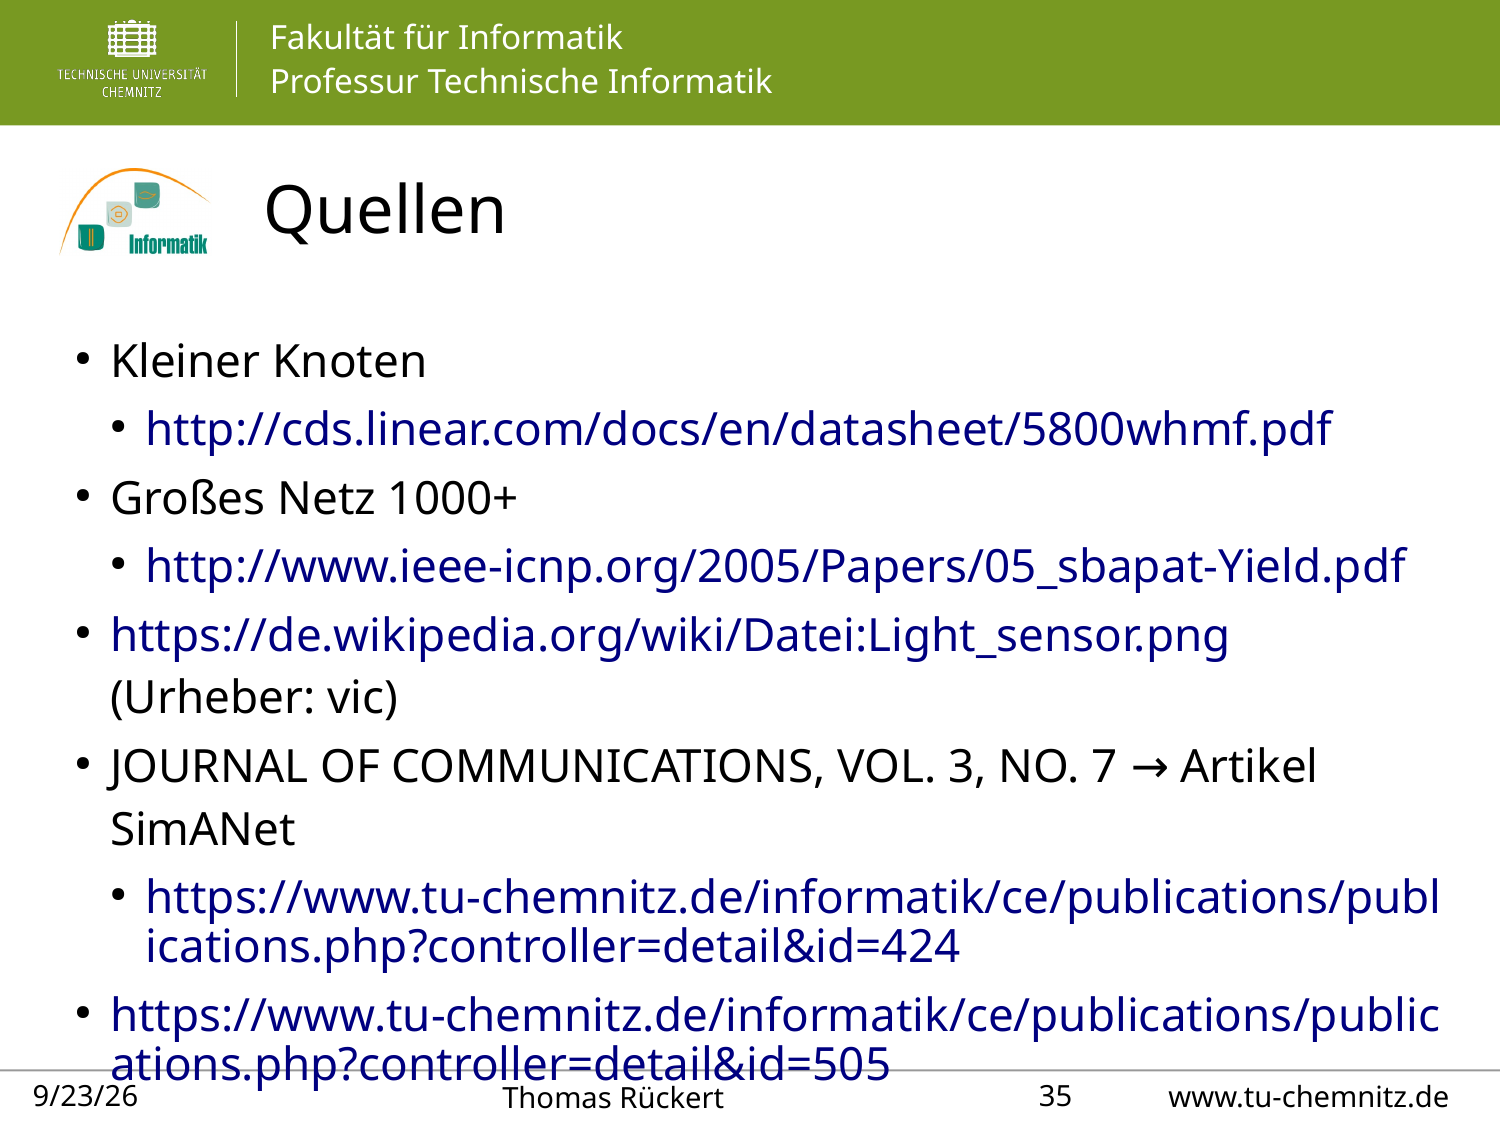

# Quellen
Kleiner Knoten
http://cds.linear.com/docs/en/datasheet/5800whmf.pdf
Großes Netz 1000+
http://www.ieee-icnp.org/2005/Papers/05_sbapat-Yield.pdf
https://de.wikipedia.org/wiki/Datei:Light_sensor.png (Urheber: vic)
JOURNAL OF COMMUNICATIONS, VOL. 3, NO. 7 → Artikel SimANet
https://www.tu-chemnitz.de/informatik/ce/publications/publications.php?controller=detail&id=424
https://www.tu-chemnitz.de/informatik/ce/publications/publications.php?controller=detail&id=505
Thomas Rückert